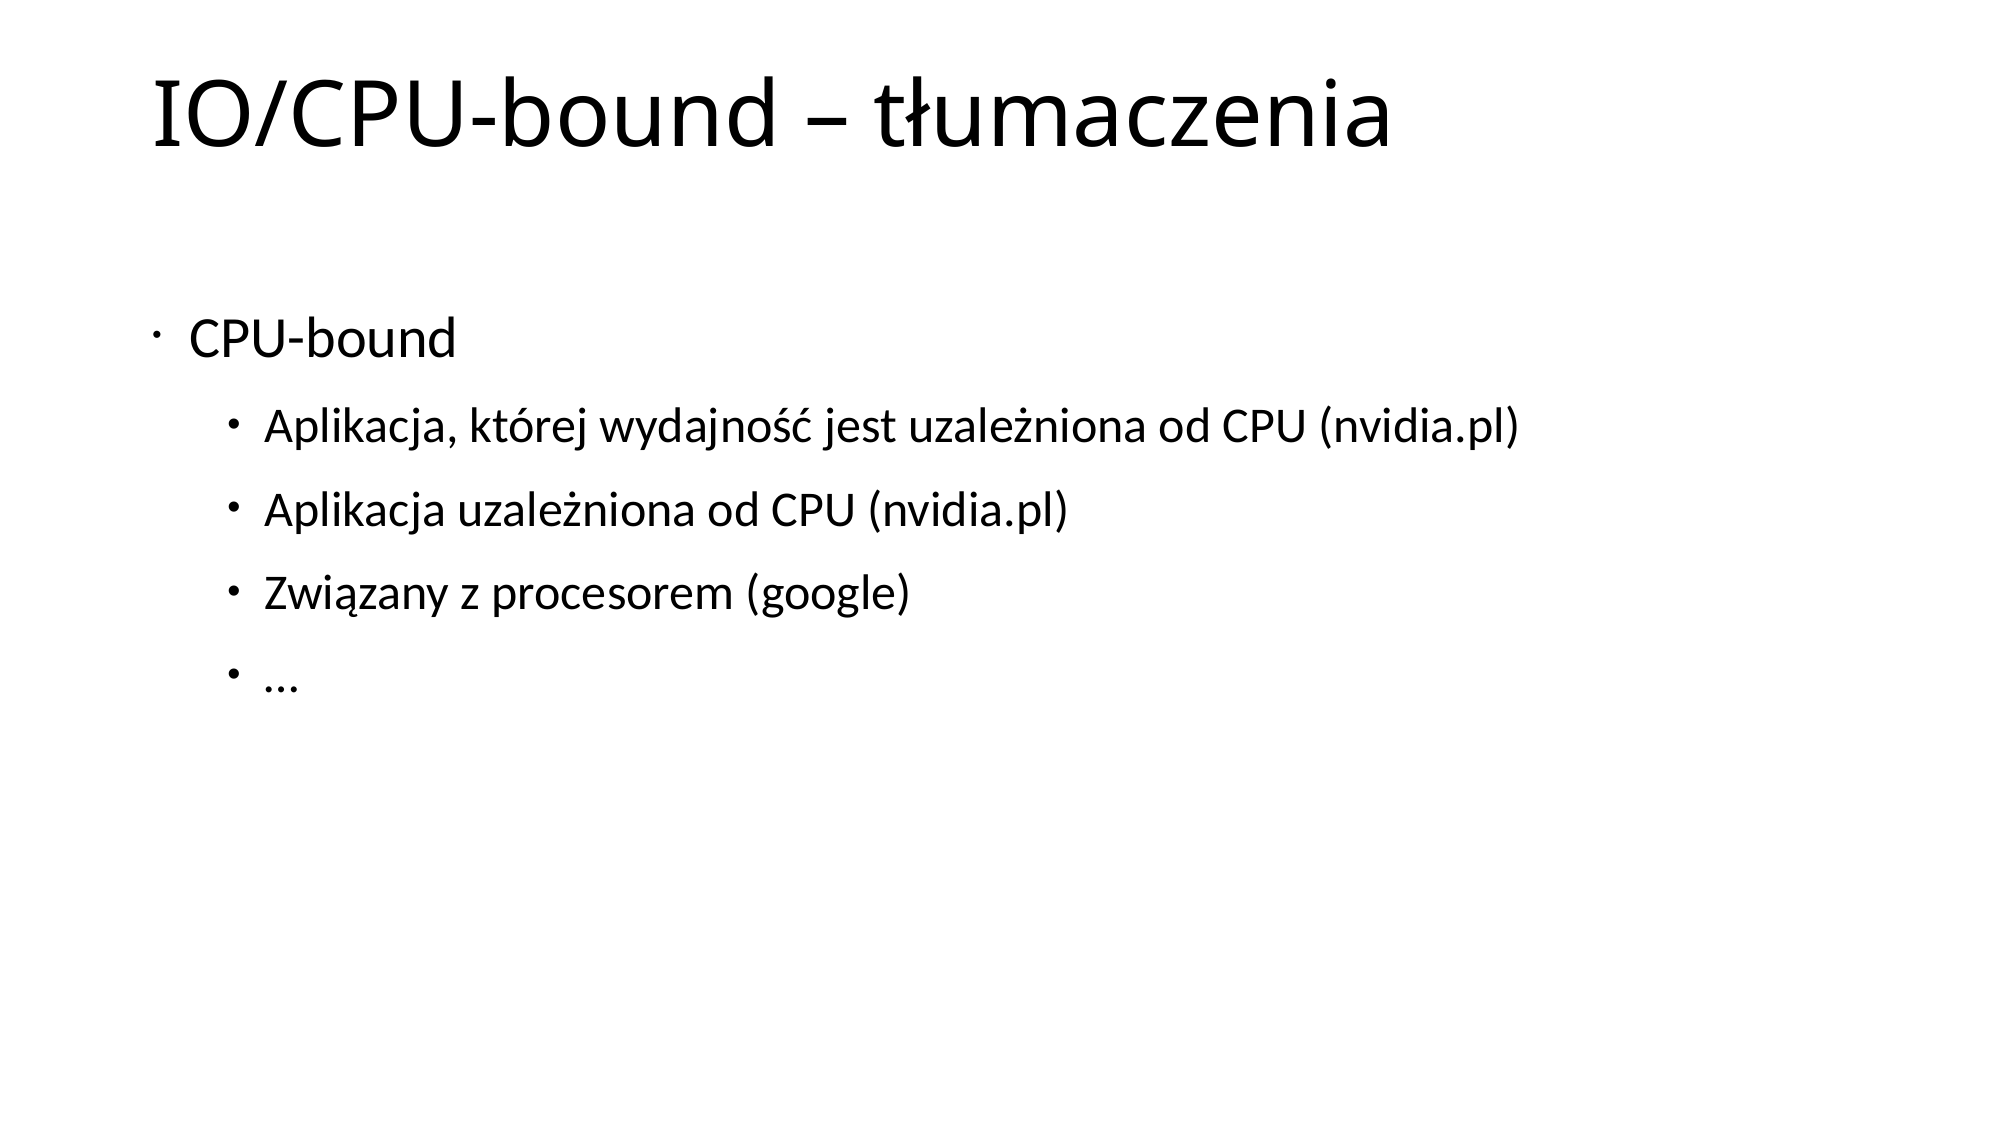

# IO/CPU-bound – tłumaczenia
CPU-bound
Aplikacja, której wydajność jest uzależniona od CPU (nvidia.pl)
Aplikacja uzależniona od CPU (nvidia.pl)
Związany z procesorem (google)
…